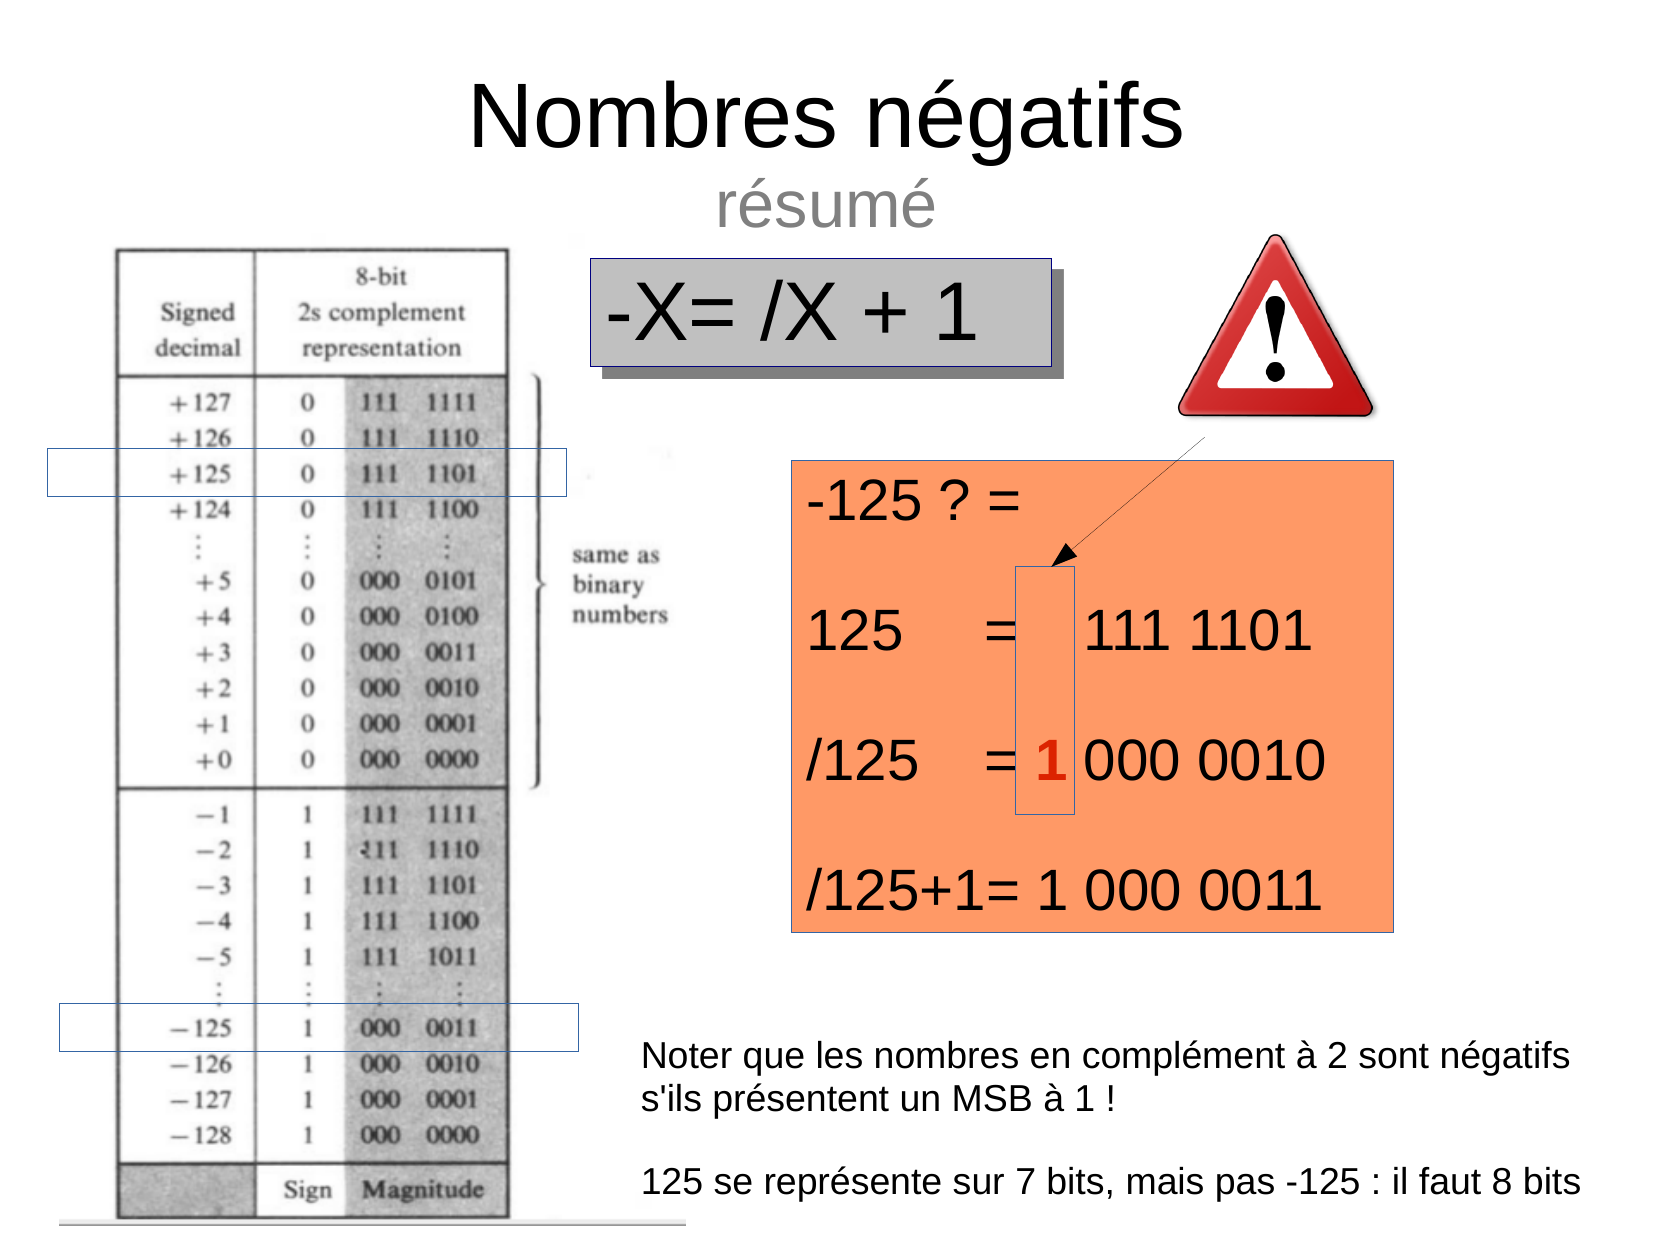

# Nombres négatifs résumé
-X= /X + 1
-125 ? =
125 = 111 1101
/125 = 1 000 0010
/125+1= 1 000 0011
Noter que les nombres en complément à 2 sont négatifs
s'ils présentent un MSB à 1 !
125 se représente sur 7 bits, mais pas -125 : il faut 8 bits